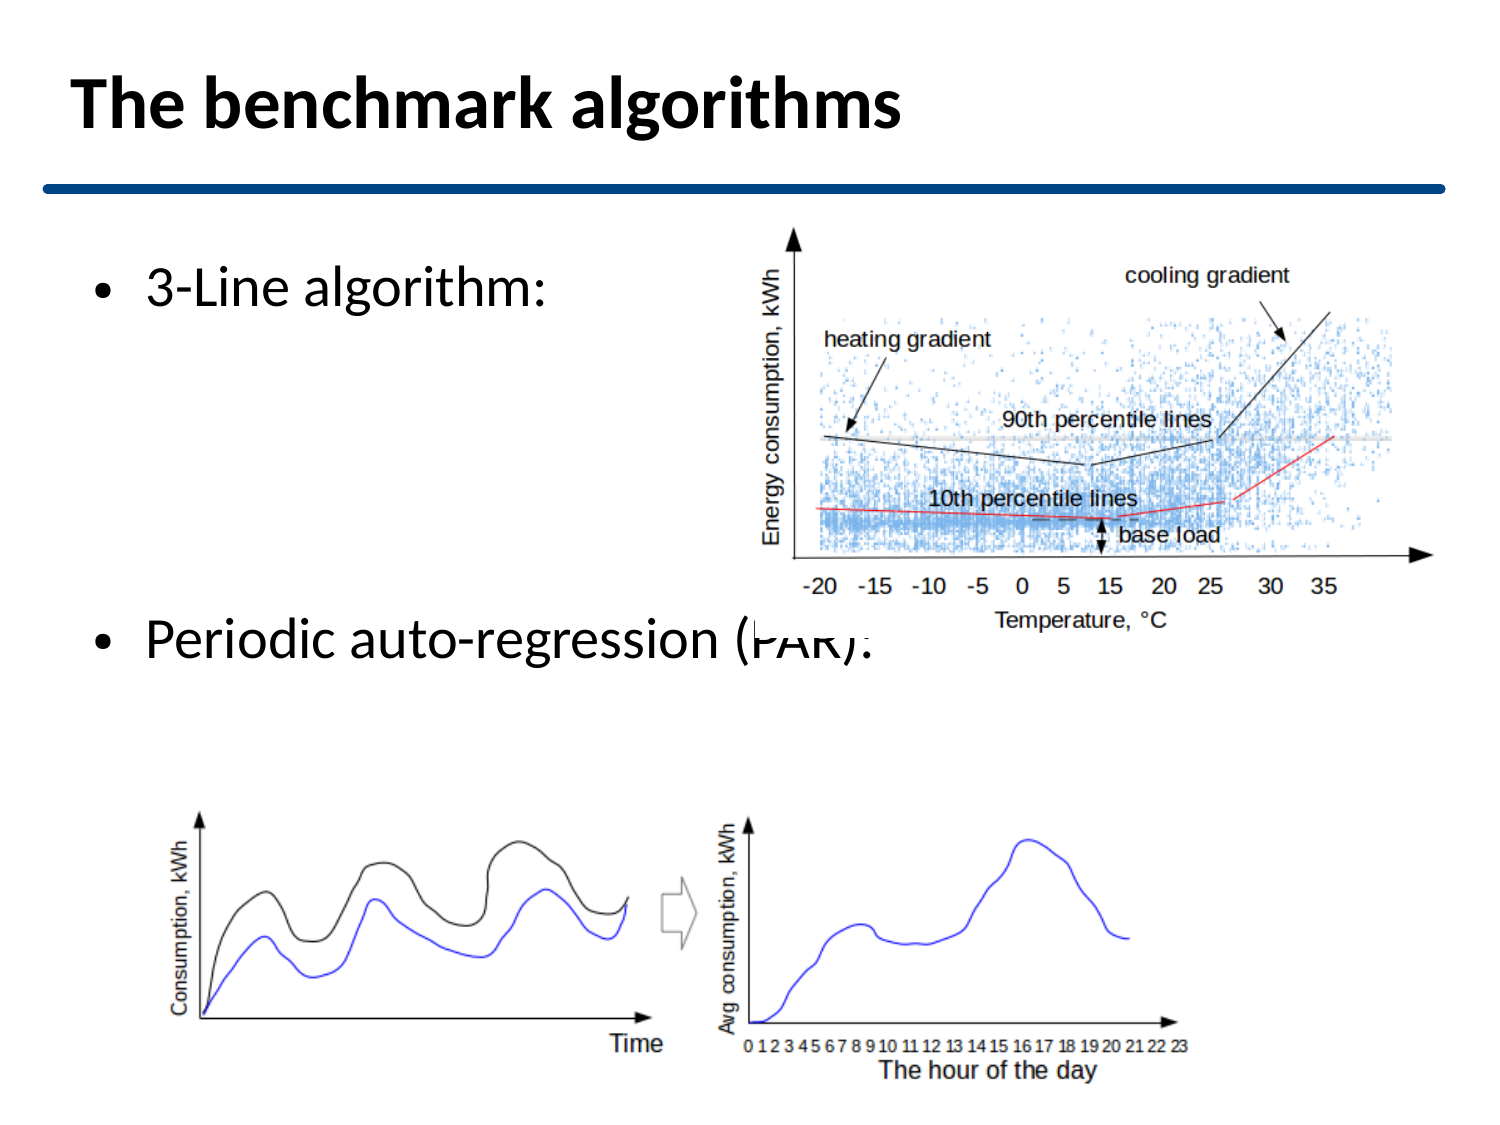

# The benchmark algorithms
3-Line algorithm:
Periodic auto-regression (PAR):